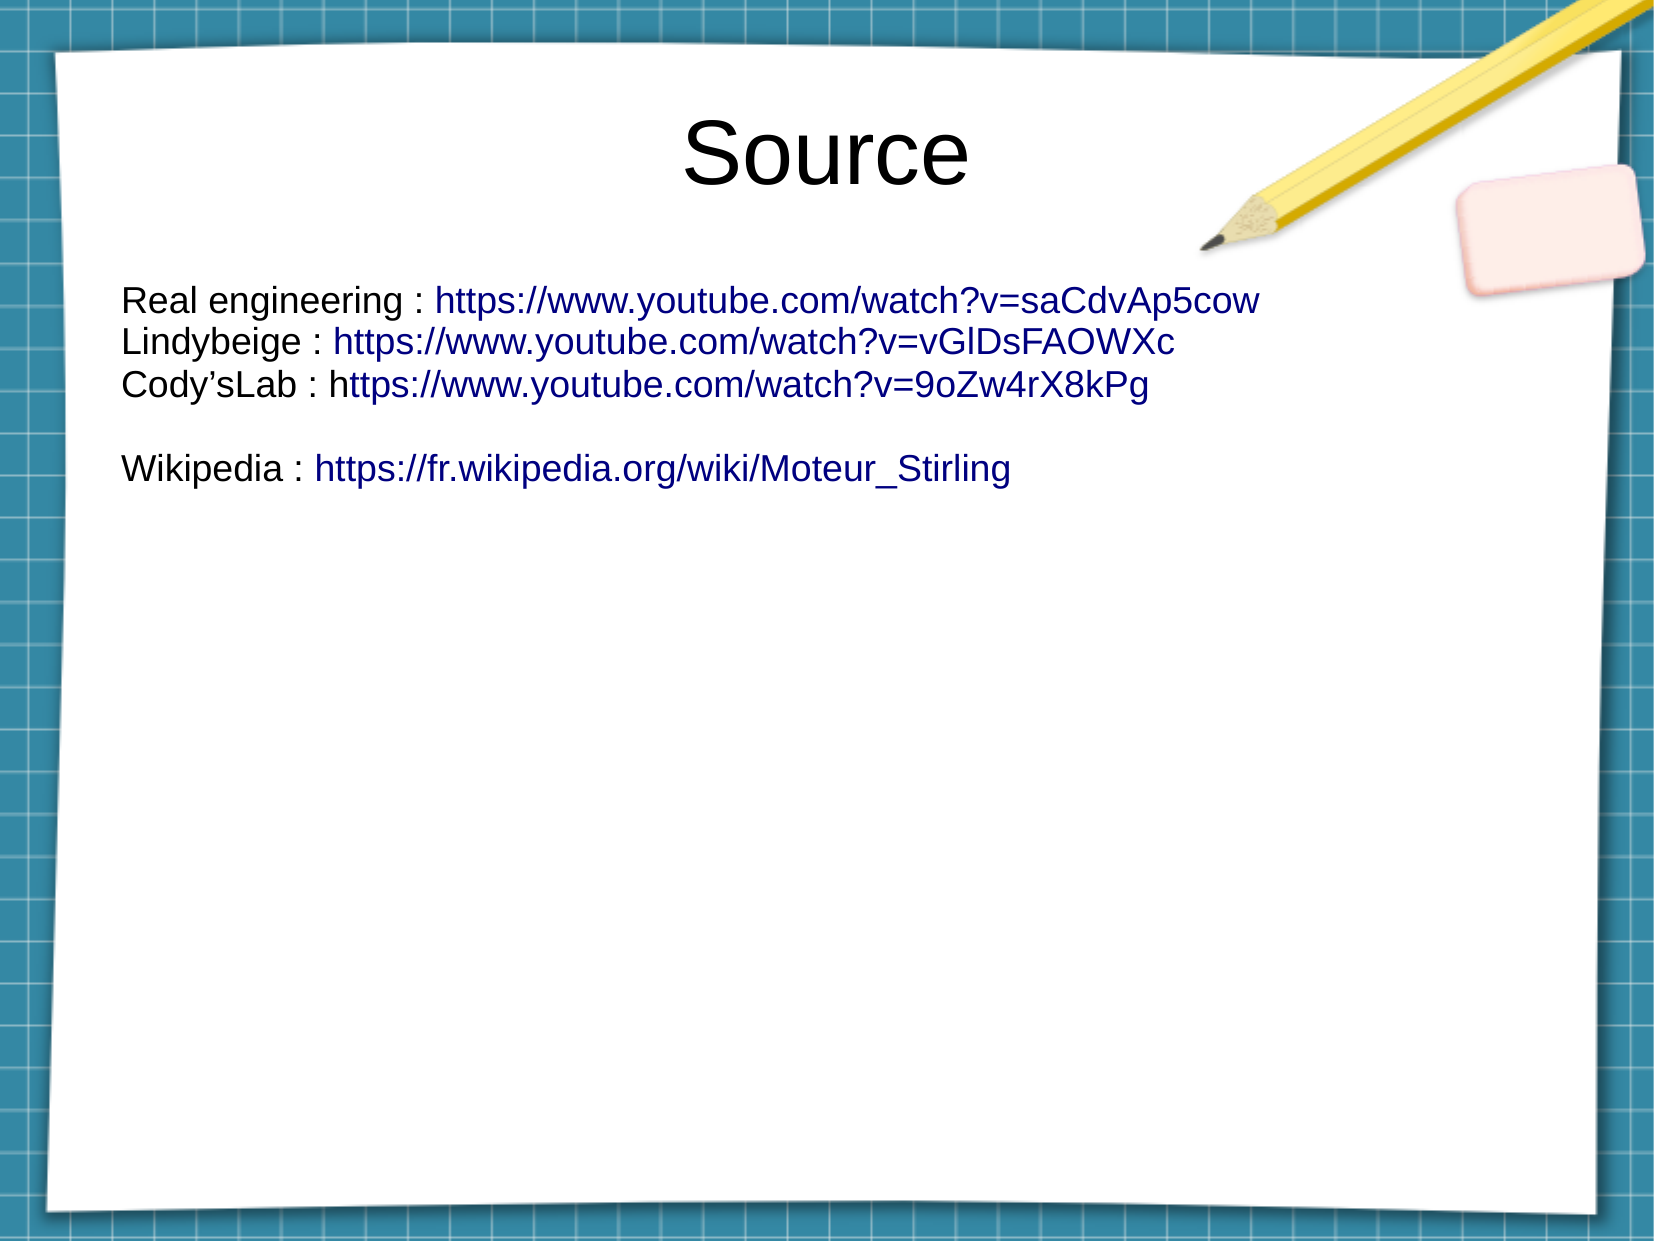

# Source
Real engineering : https://www.youtube.com/watch?v=saCdvAp5cow
Lindybeige : https://www.youtube.com/watch?v=vGlDsFAOWXc
Cody’sLab : https://www.youtube.com/watch?v=9oZw4rX8kPg
Wikipedia : https://fr.wikipedia.org/wiki/Moteur_Stirling